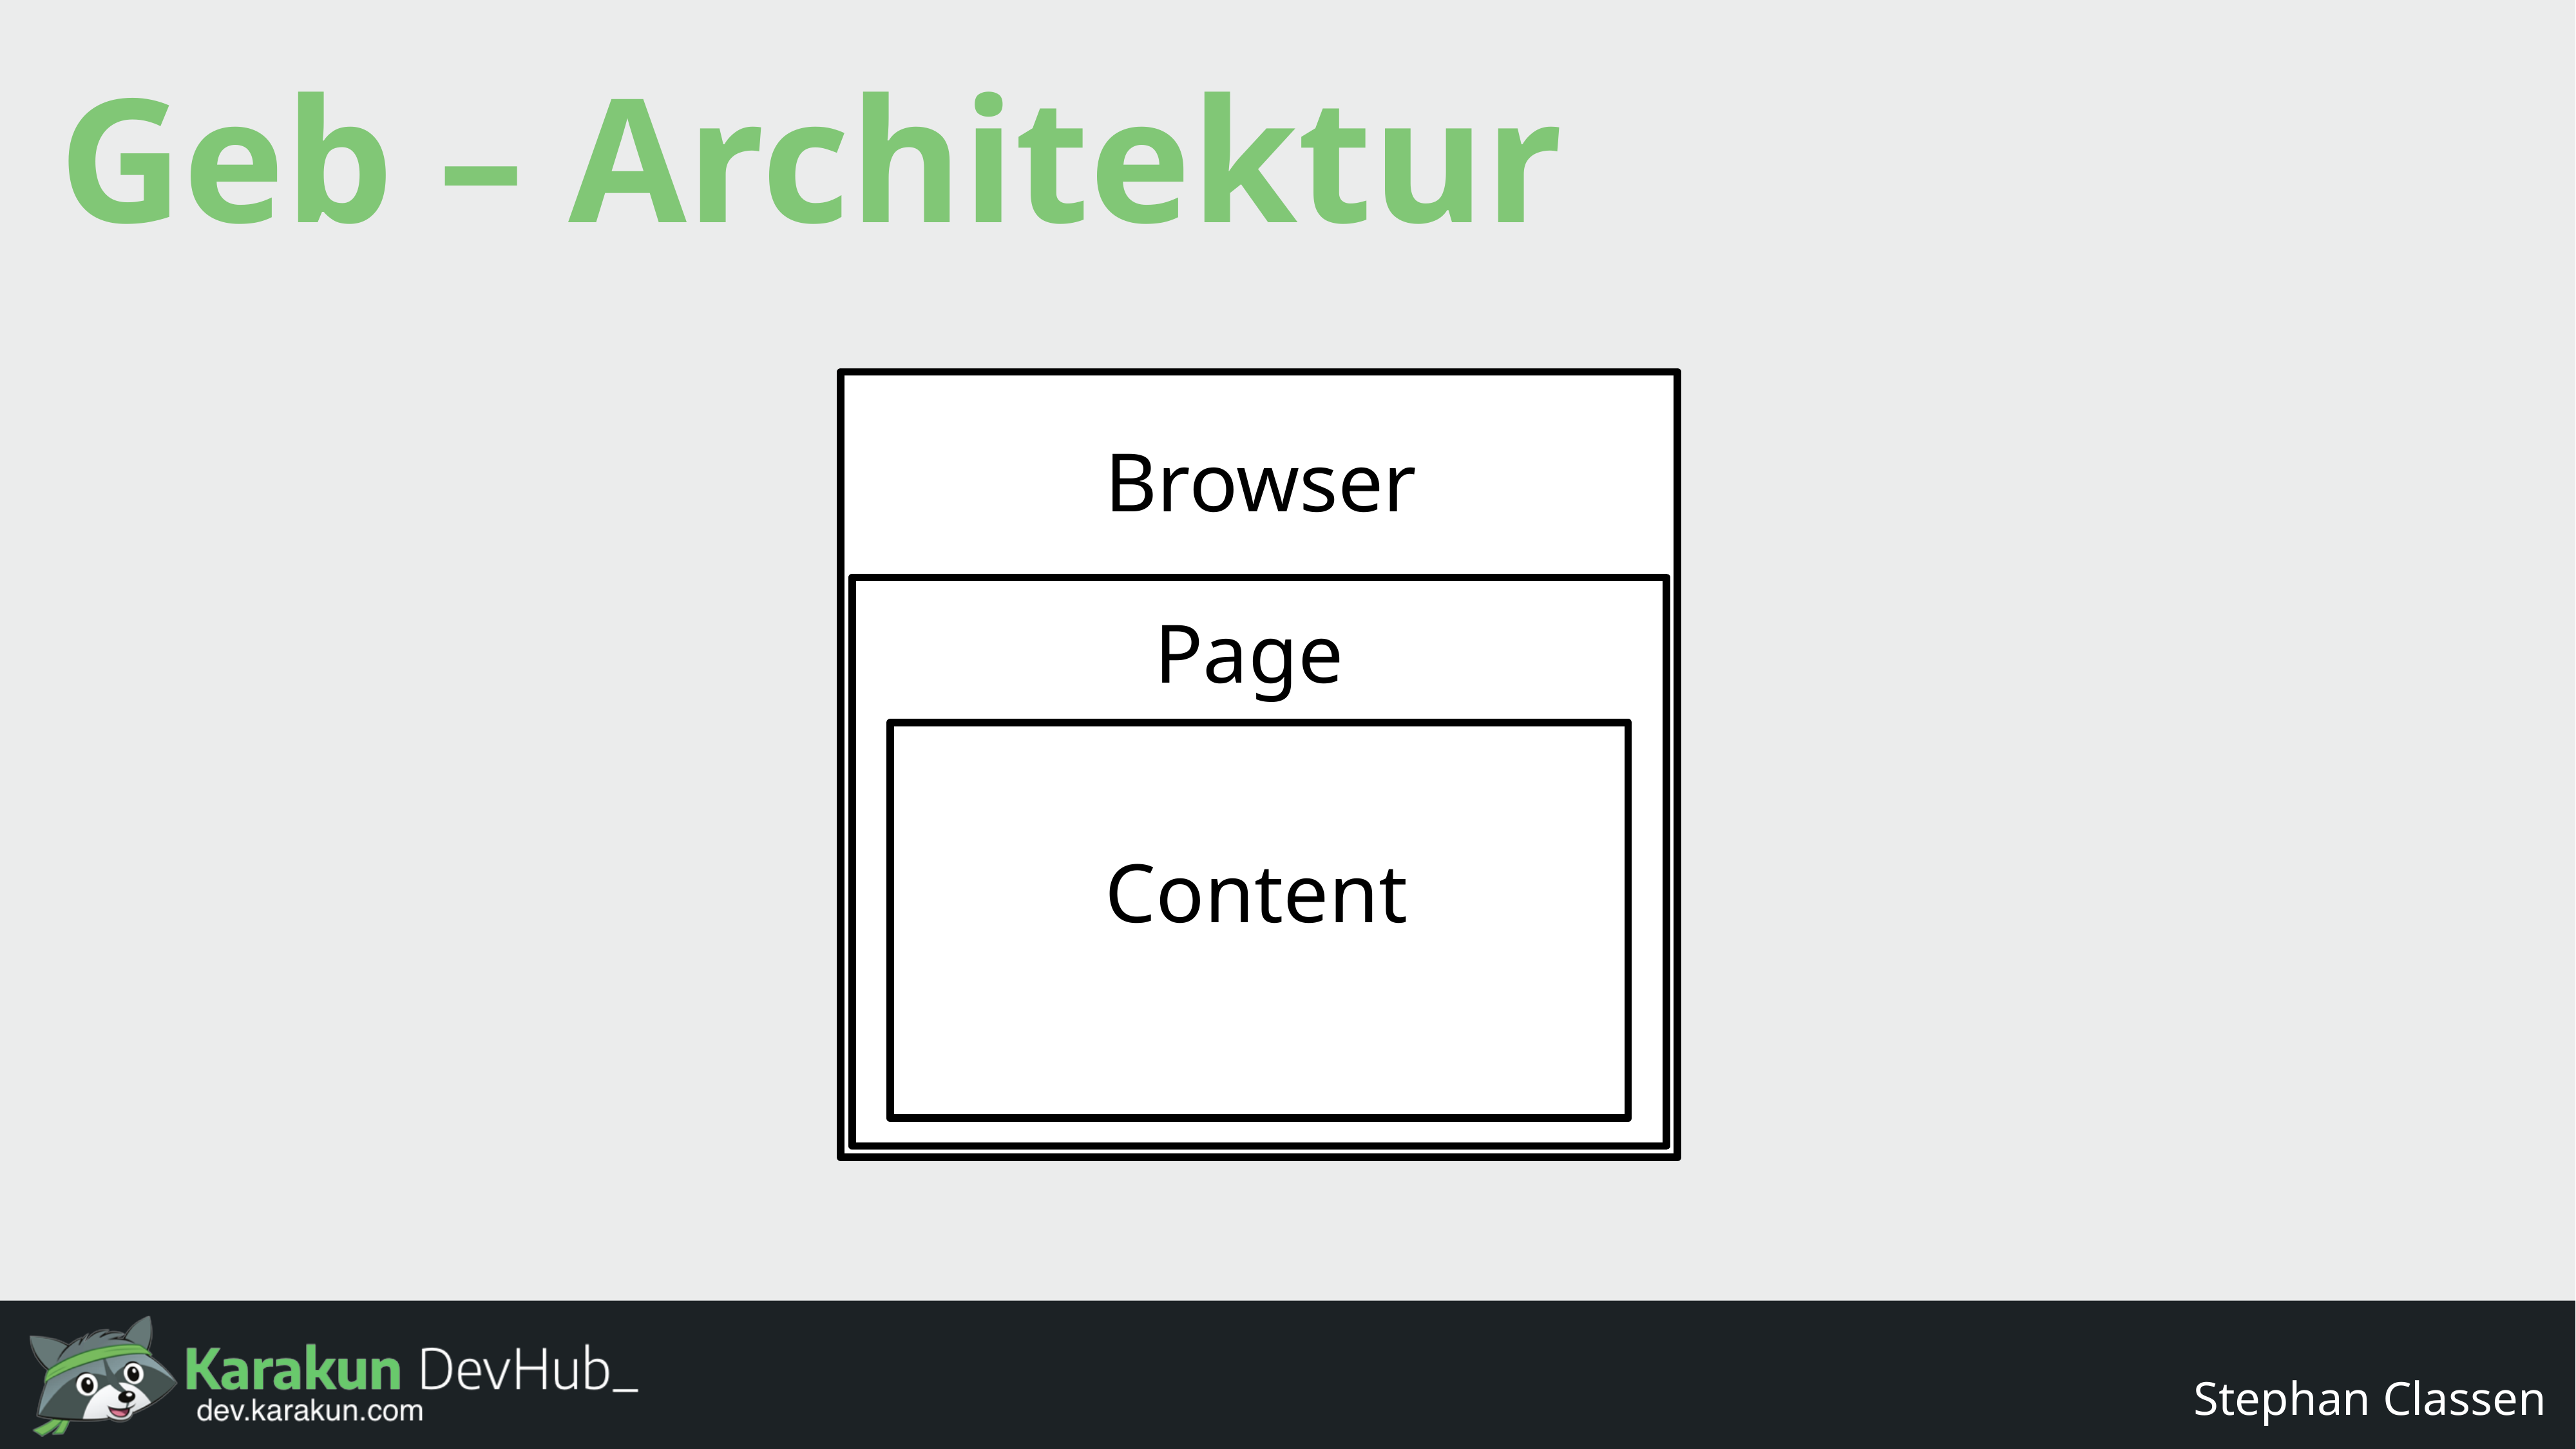

Geb – Architektur
Browser
Page
Content
Stephan Classen
ddddd